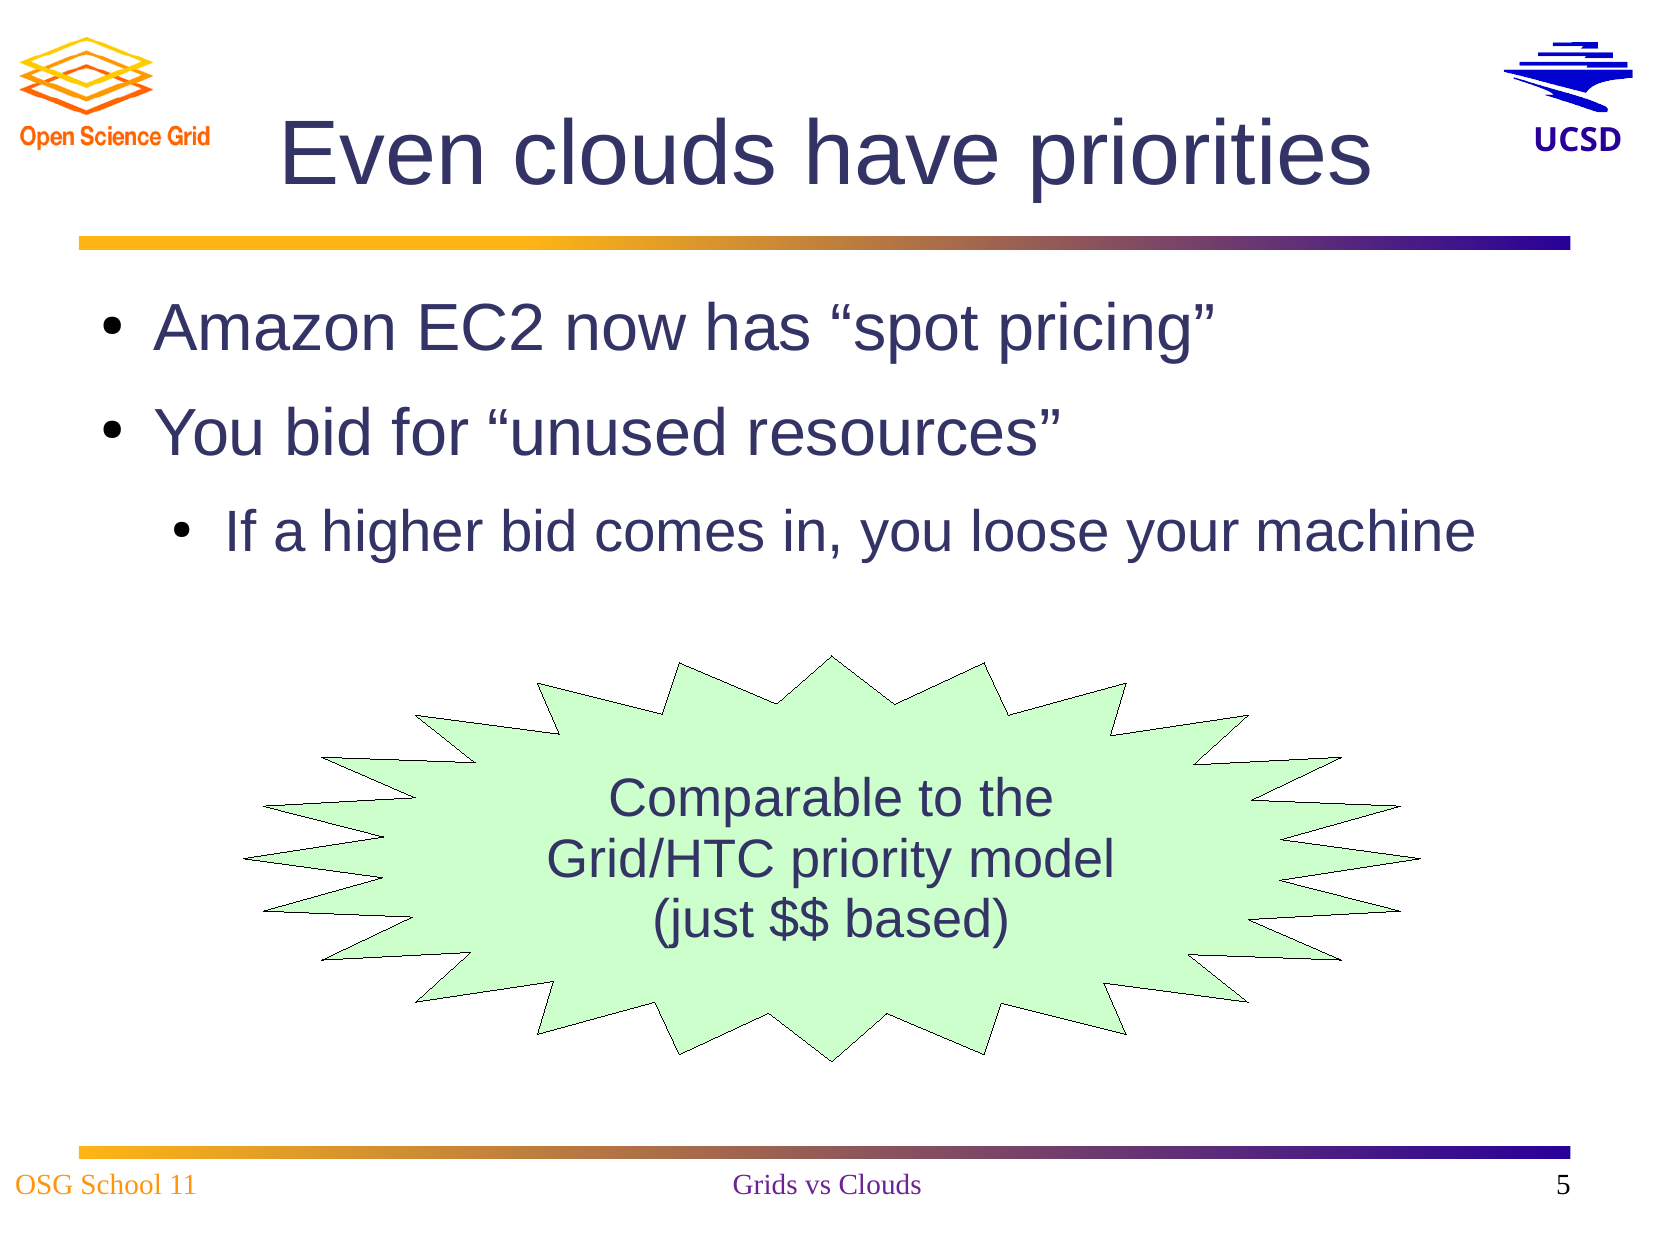

# Even clouds have priorities
Amazon EC2 now has “spot pricing”
You bid for “unused resources”
If a higher bid comes in, you loose your machine
Comparable to the
Grid/HTC priority model
(just $$ based)
OSG School 11
Grids vs Clouds
5